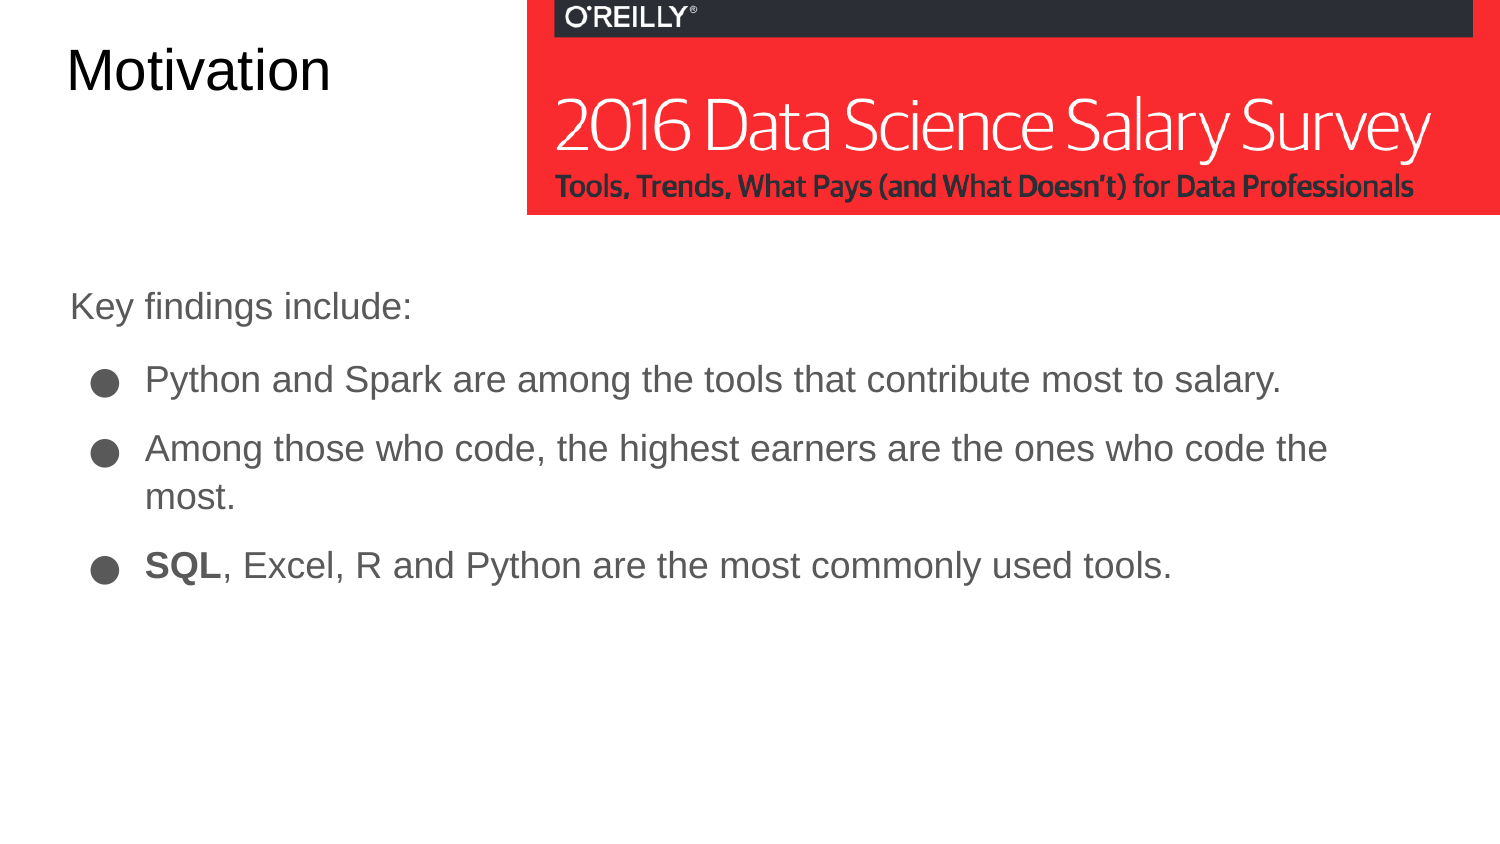

# Motivation
Key findings include:
Python and Spark are among the tools that contribute most to salary.
Among those who code, the highest earners are the ones who code the most.
SQL, Excel, R and Python are the most commonly used tools.